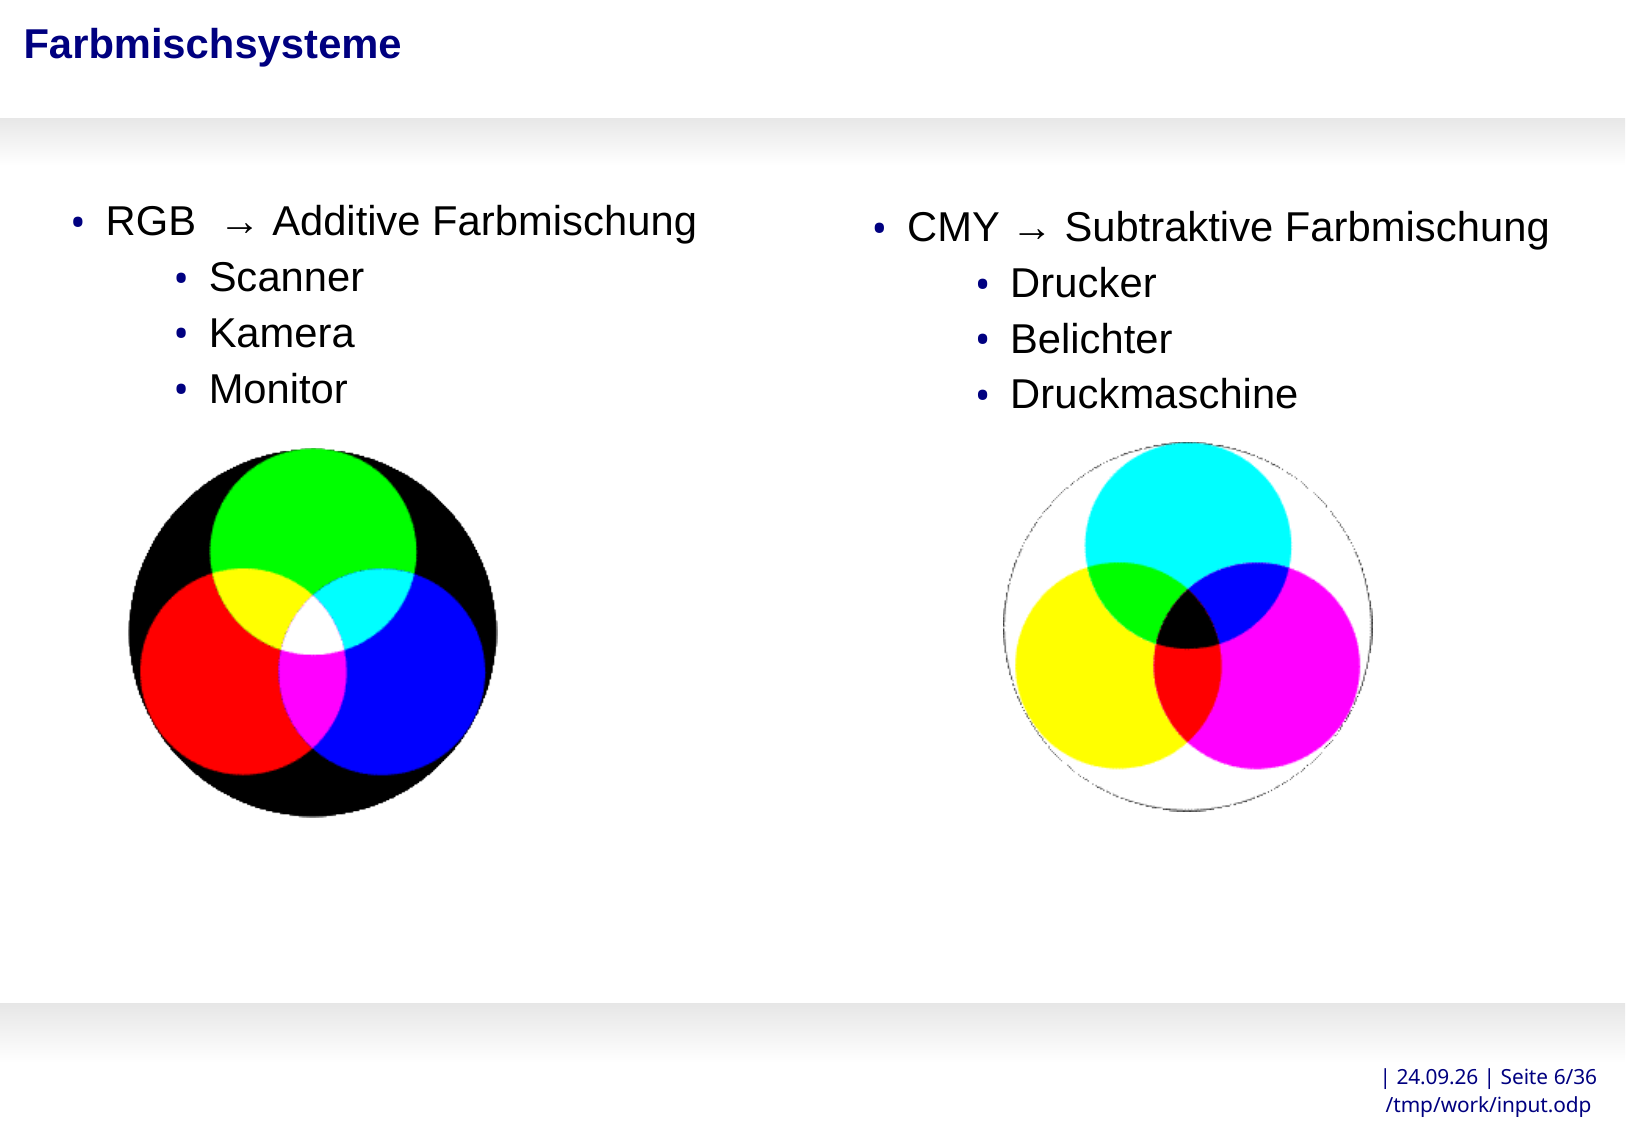

# Farbmischsysteme
RGB → Additive Farbmischung
Scanner
Kamera
Monitor
CMY → Subtraktive Farbmischung
Drucker
Belichter
Druckmaschine